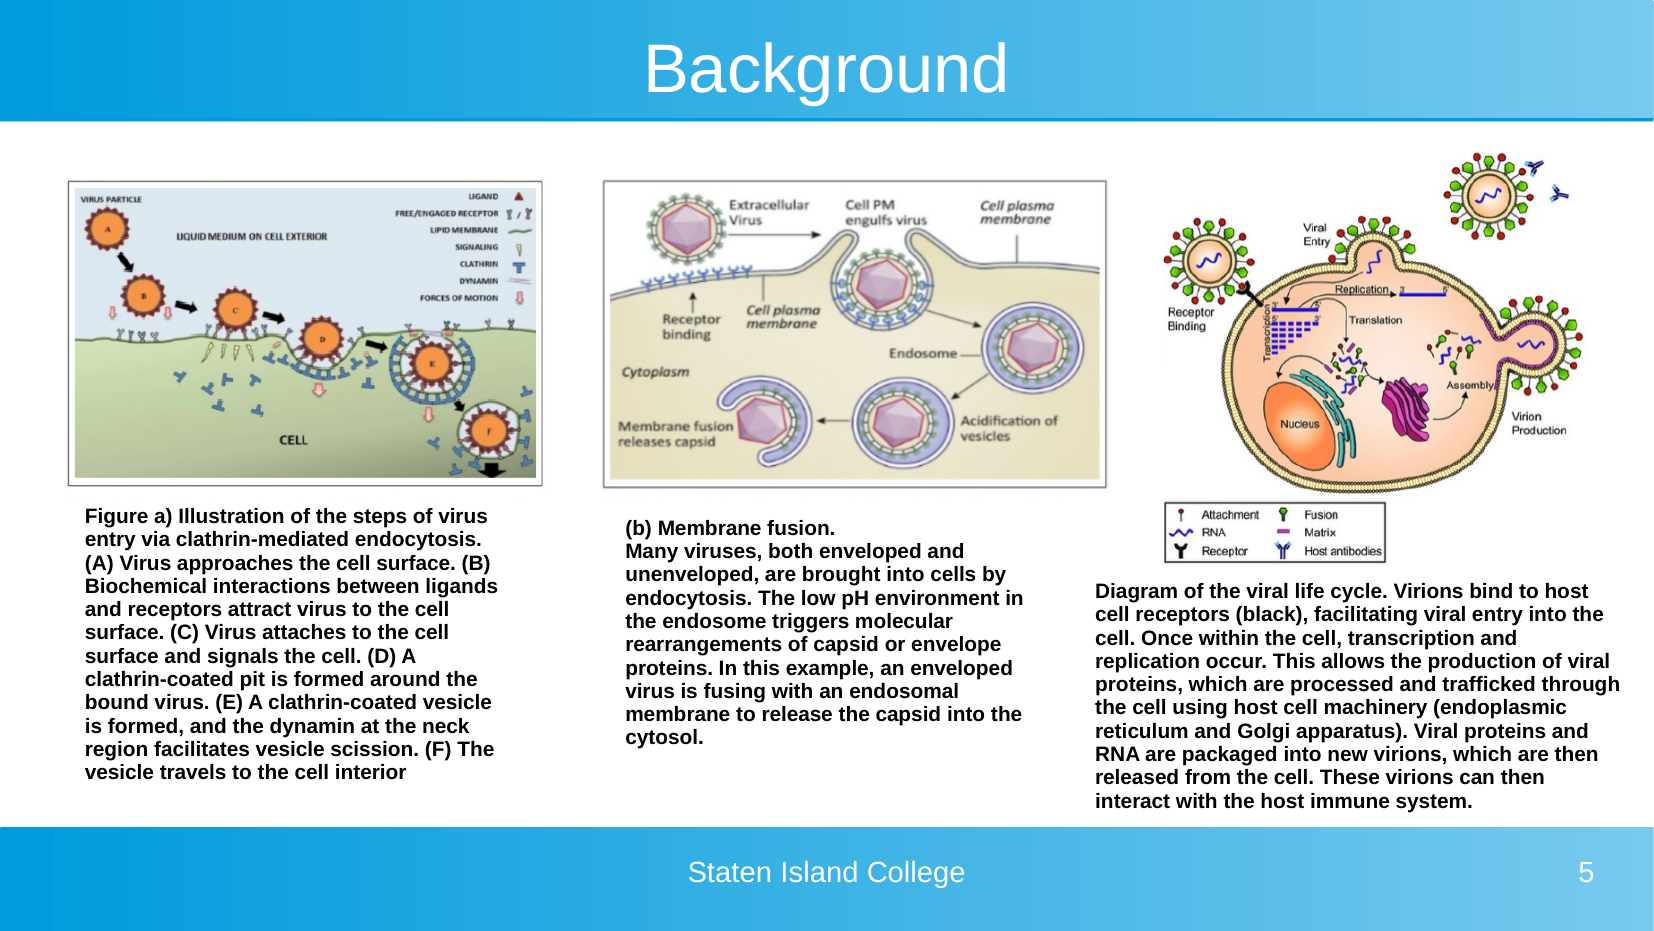

# Background
Figure a) Illustration of the steps of virus
entry via clathrin-mediated endocytosis.
(A) Virus approaches the cell surface. (B)
Biochemical interactions between ligands
and receptors attract virus to the cell
surface. (C) Virus attaches to the cell
surface and signals the cell. (D) A
clathrin-coated pit is formed around the
bound virus. (E) A clathrin-coated vesicle
is formed, and the dynamin at the neck
region facilitates vesicle scission. (F) The
vesicle travels to the cell interior
(b) Membrane fusion.
Many viruses, both enveloped and
unenveloped, are brought into cells by
endocytosis. The low pH environment in the endosome triggers molecular
rearrangements of capsid or envelope
proteins. In this example, an enveloped
virus is fusing with an endosomal
membrane to release the capsid into the
cytosol.
Diagram of the viral life cycle. Virions bind to host
cell receptors (black), facilitating viral entry into the cell. Once within the cell, transcription and
replication occur. This allows the production of viral proteins, which are processed and trafficked through the cell using host cell machinery (endoplasmic reticulum and Golgi apparatus). Viral proteins and RNA are packaged into new virions, which are then released from the cell. These virions can then interact with the host immune system.
Staten Island College
5